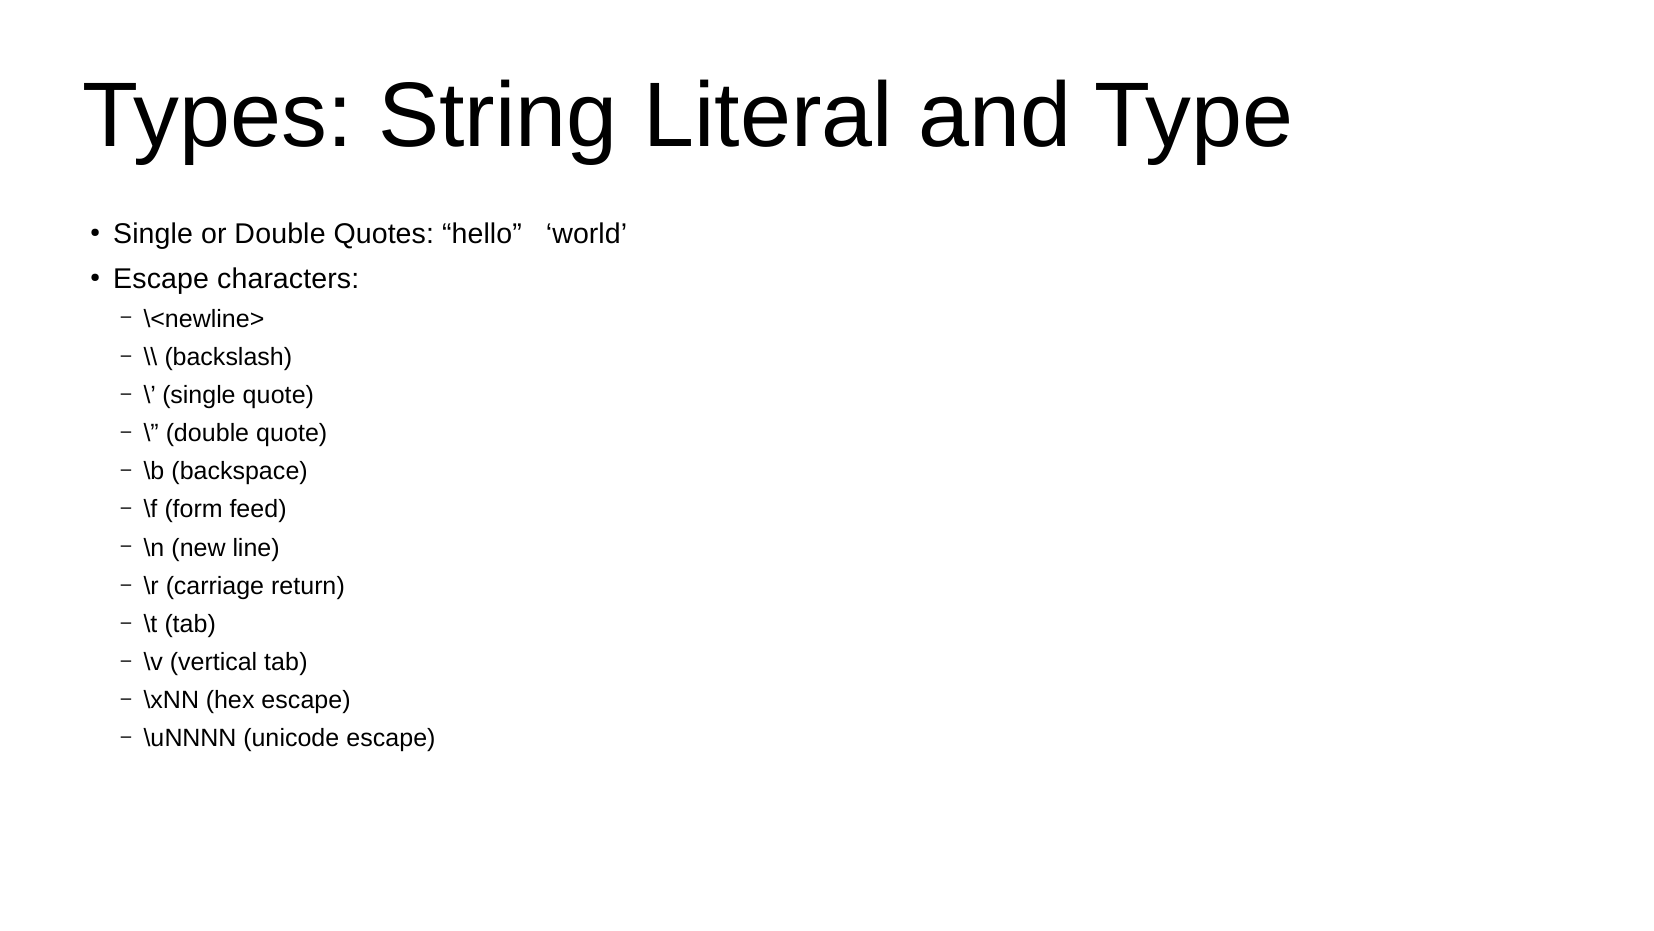

# Types: String Literal and Type
Single or Double Quotes: “hello” ‘world’
Escape characters:
\<newline>
\\ (backslash)
\’ (single quote)
\” (double quote)
\b (backspace)
\f (form feed)
\n (new line)
\r (carriage return)
\t (tab)
\v (vertical tab)
\xNN (hex escape)
\uNNNN (unicode escape)